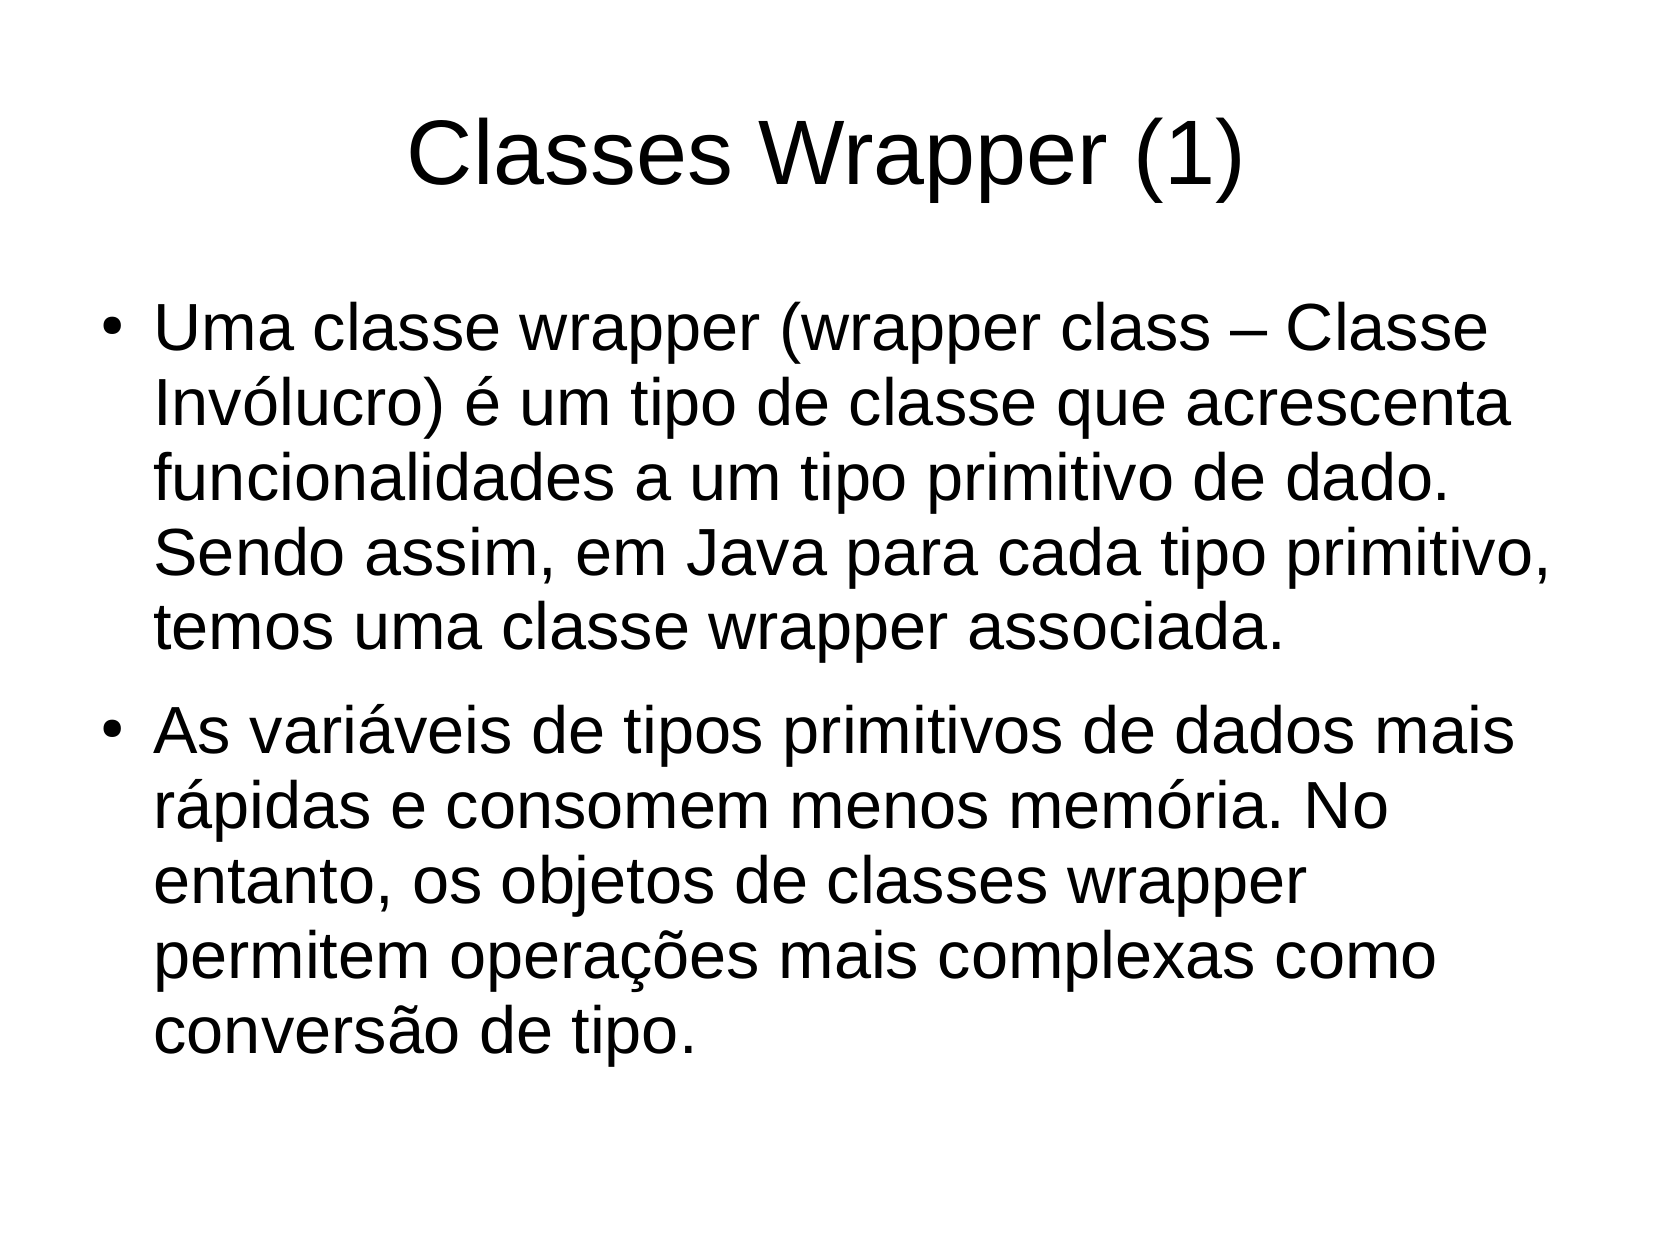

# Classes Wrapper (1)
Uma classe wrapper (wrapper class – Classe Invólucro) é um tipo de classe que acrescenta funcionalidades a um tipo primitivo de dado. Sendo assim, em Java para cada tipo primitivo, temos uma classe wrapper associada.
As variáveis de tipos primitivos de dados mais rápidas e consomem menos memória. No entanto, os objetos de classes wrapper permitem operações mais complexas como conversão de tipo.